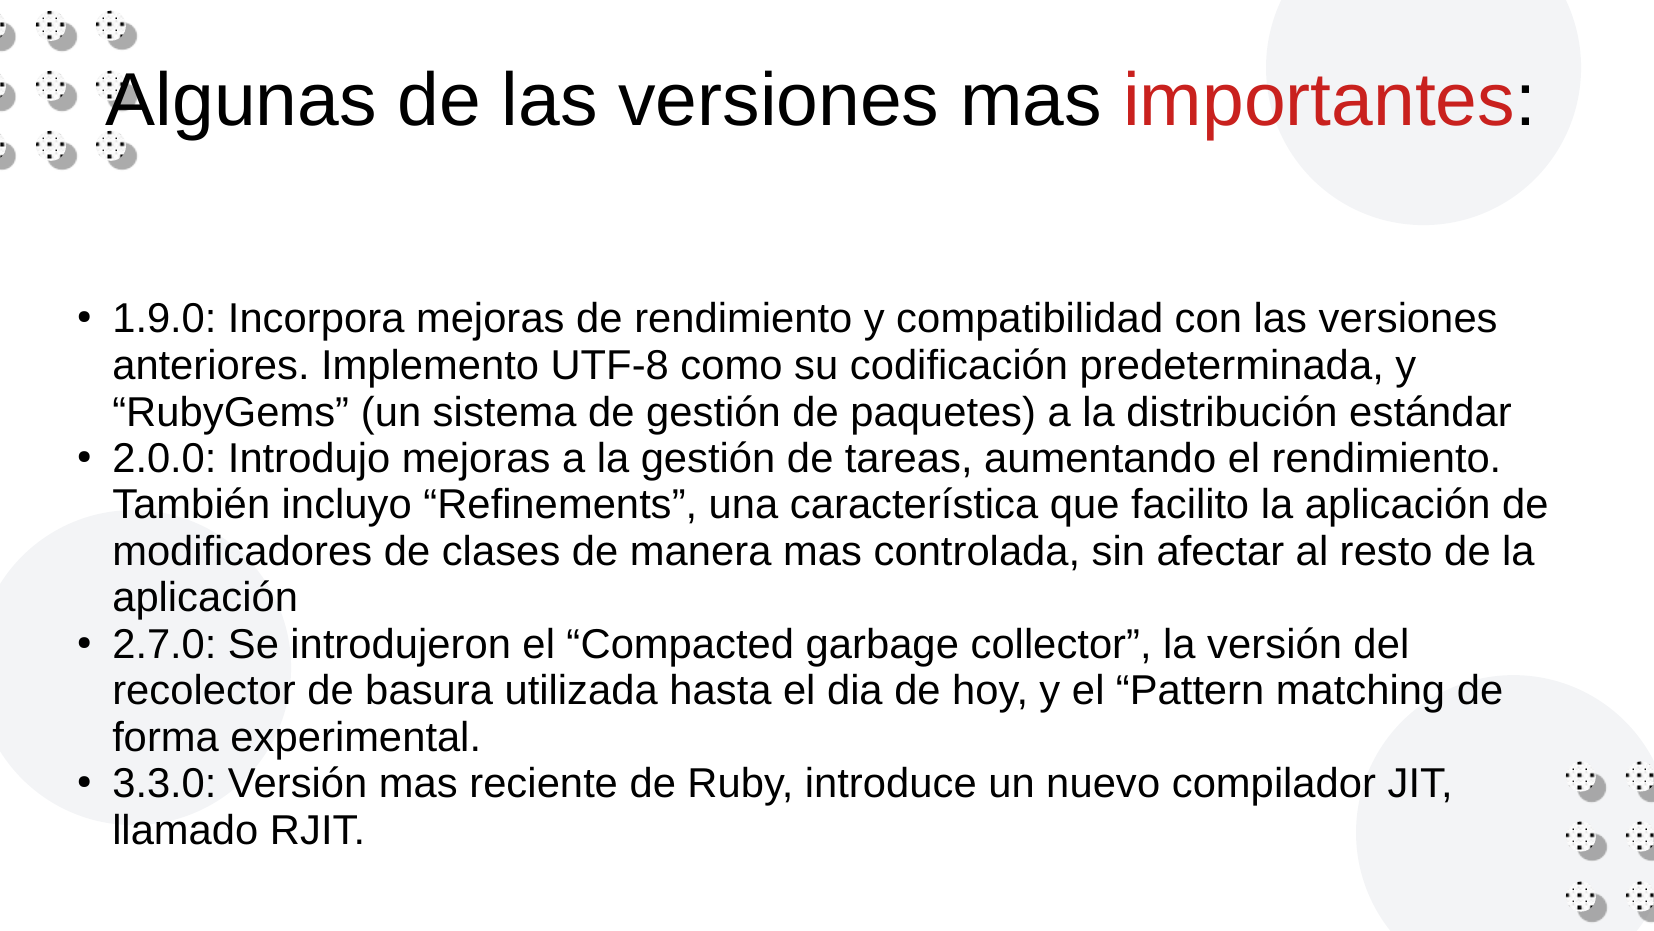

# Algunas de las versiones mas importantes:
1.9.0: Incorpora mejoras de rendimiento y compatibilidad con las versiones anteriores. Implemento UTF-8 como su codificación predeterminada, y “RubyGems” (un sistema de gestión de paquetes) a la distribución estándar
2.0.0: Introdujo mejoras a la gestión de tareas, aumentando el rendimiento. También incluyo “Refinements”, una característica que facilito la aplicación de modificadores de clases de manera mas controlada, sin afectar al resto de la aplicación
2.7.0: Se introdujeron el “Compacted garbage collector”, la versión del recolector de basura utilizada hasta el dia de hoy, y el “Pattern matching de forma experimental.
3.3.0: Versión mas reciente de Ruby, introduce un nuevo compilador JIT, llamado RJIT.